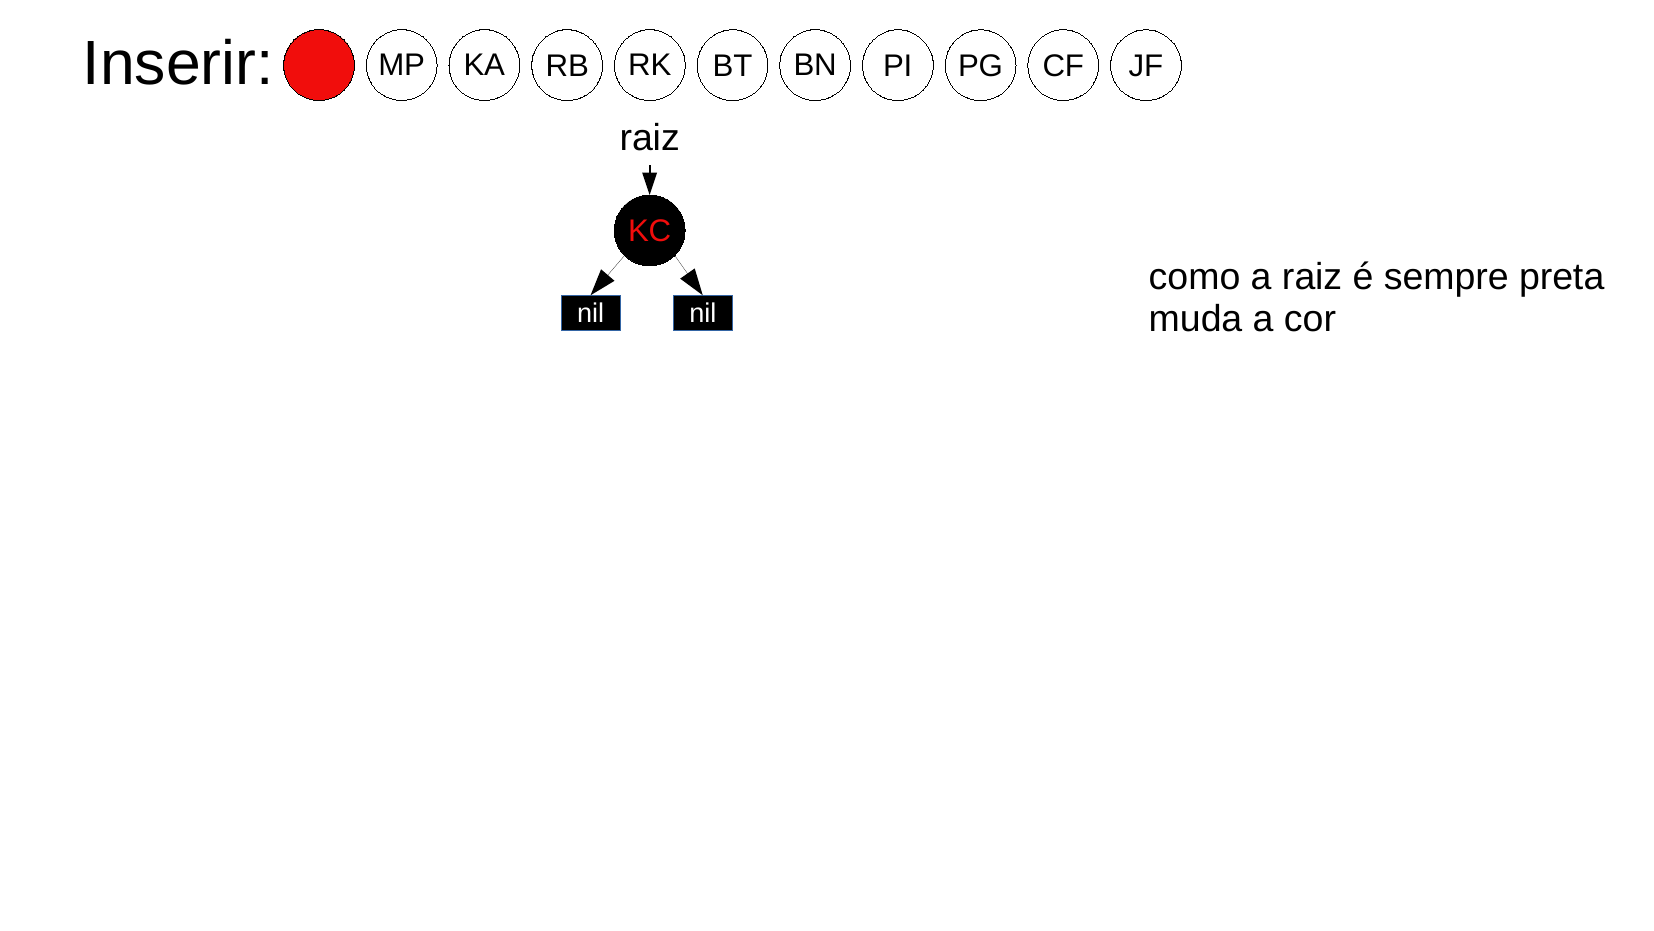

# Inserir:
KC
KC
MP
LAT
KA
LAT
RK
BN
RB
BT
PI
CF
PG
JF
raiz
KC
como a raiz é sempre preta
muda a cor
nil
nil